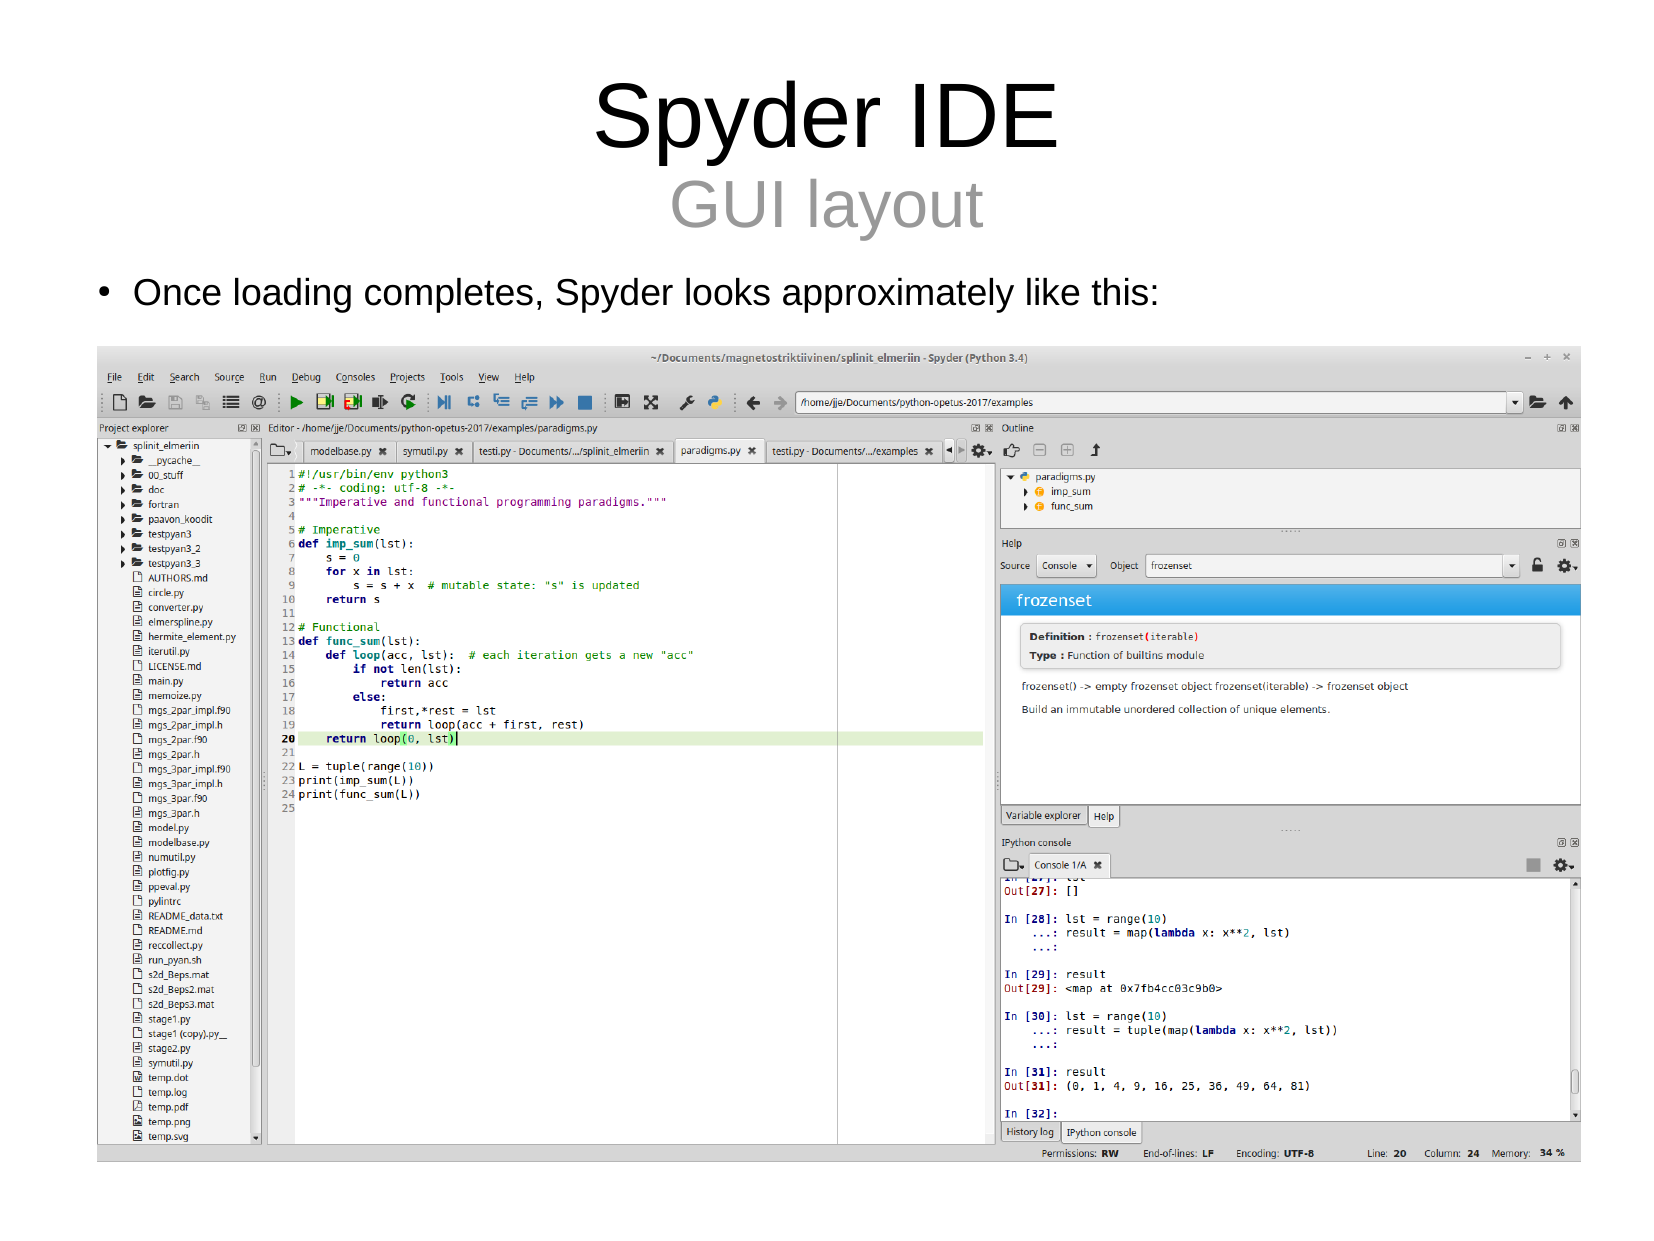

# Spyder IDE GUI layout
Once loading completes, Spyder looks approximately like this: